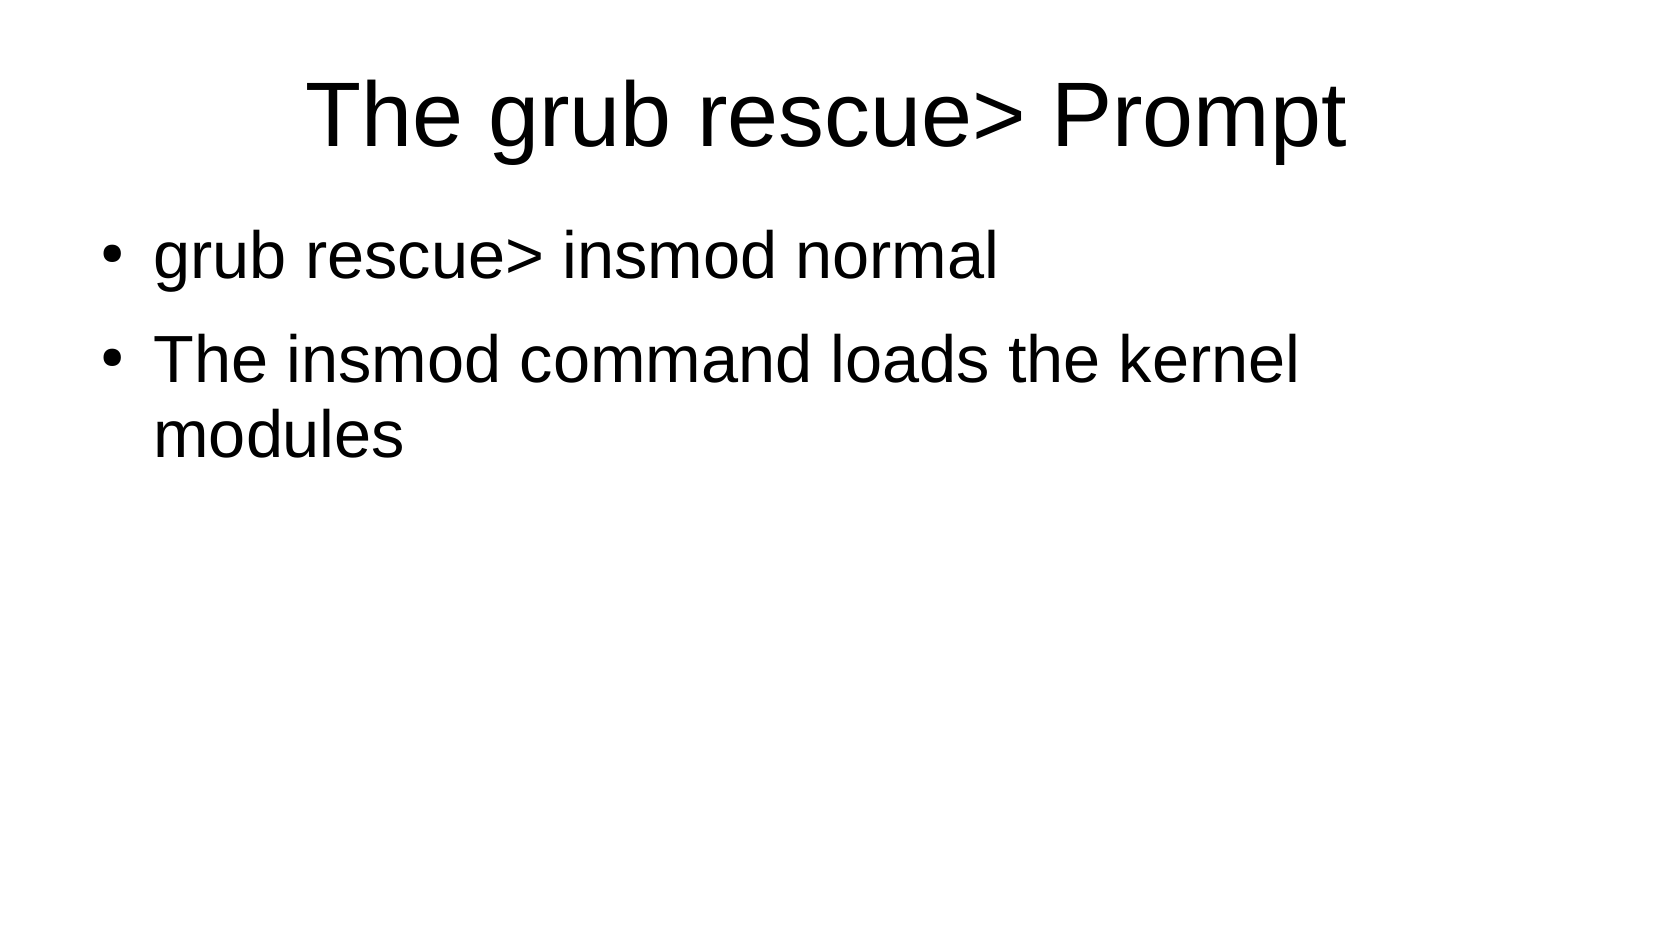

# The grub rescue> Prompt
grub rescue> insmod normal
The insmod command loads the kernel modules